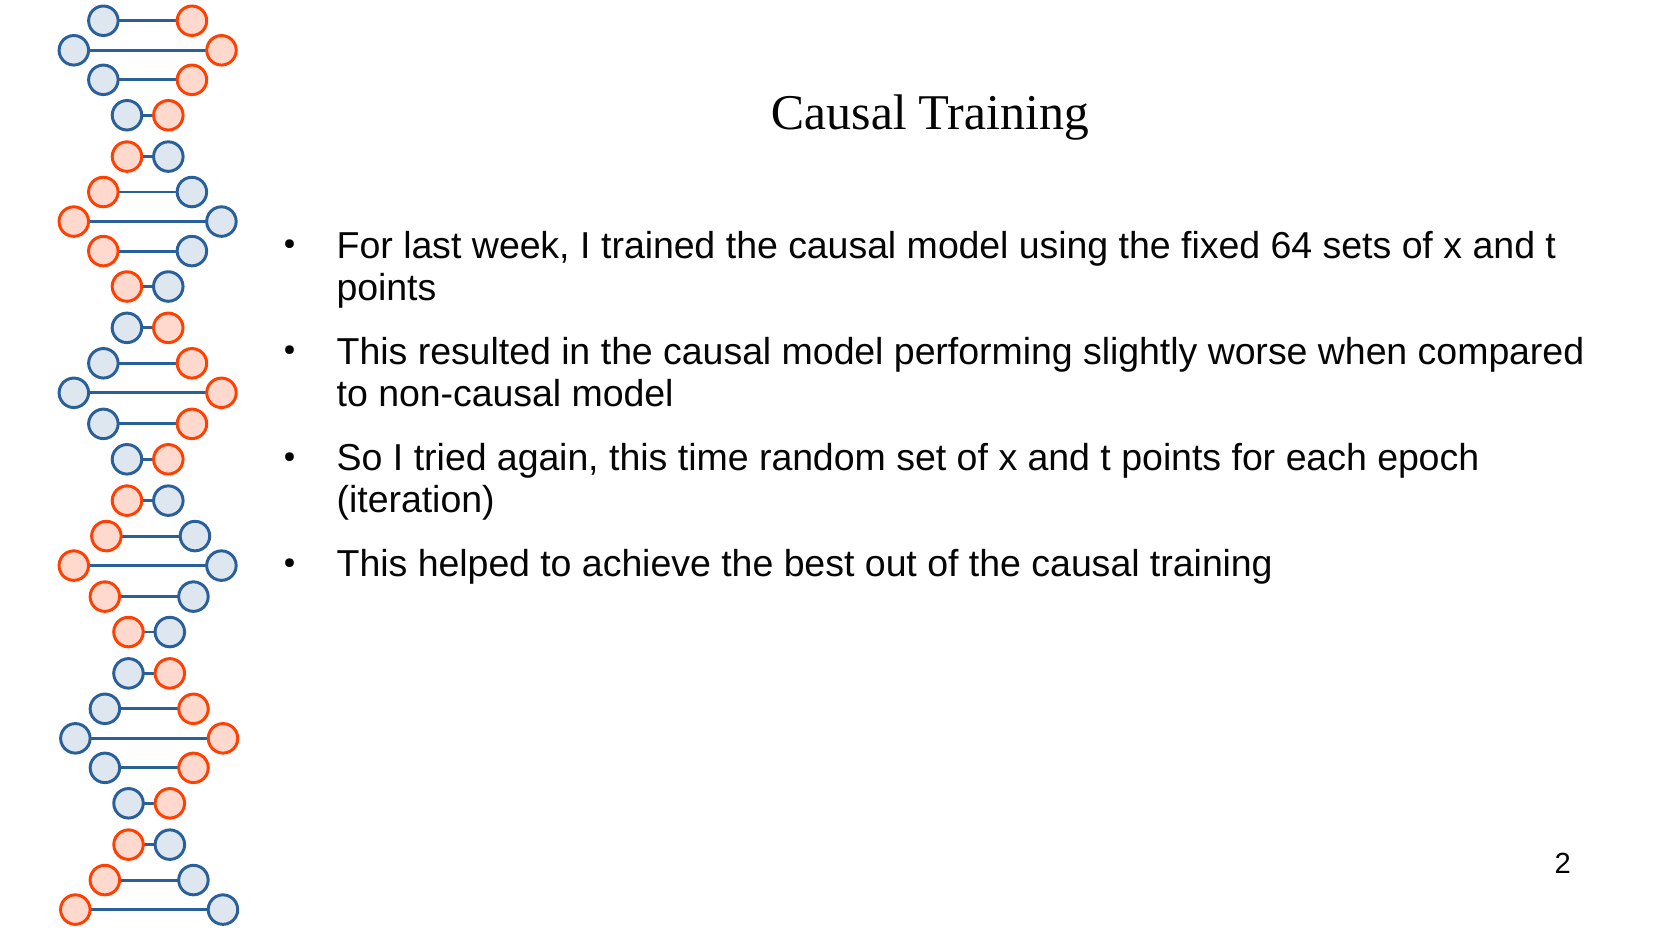

# Causal Training
For last week, I trained the causal model using the fixed 64 sets of x and t points
This resulted in the causal model performing slightly worse when compared to non-causal model
So I tried again, this time random set of x and t points for each epoch (iteration)
This helped to achieve the best out of the causal training
2